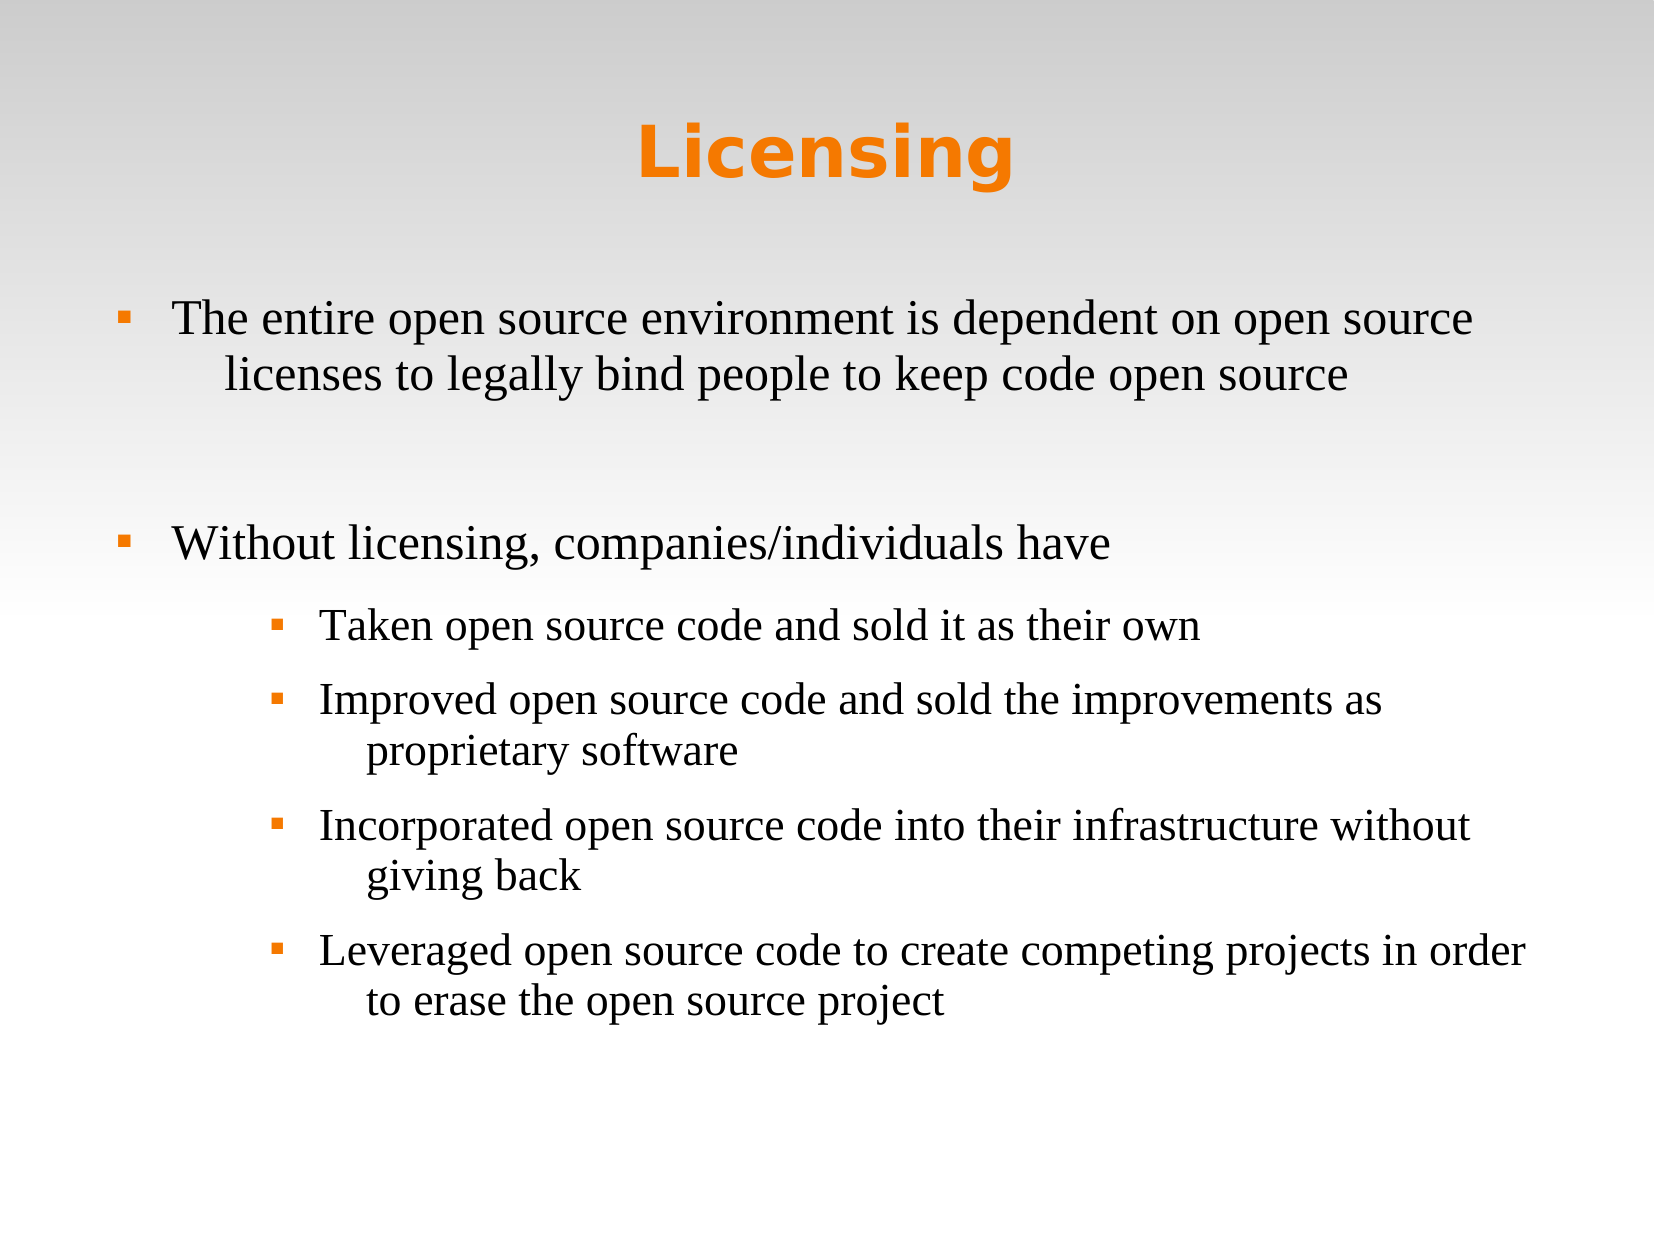

# Licensing
The entire open source environment is dependent on open source licenses to legally bind people to keep code open source
Without licensing, companies/individuals have
Taken open source code and sold it as their own
Improved open source code and sold the improvements as proprietary software
Incorporated open source code into their infrastructure without giving back
Leveraged open source code to create competing projects in order to erase the open source project